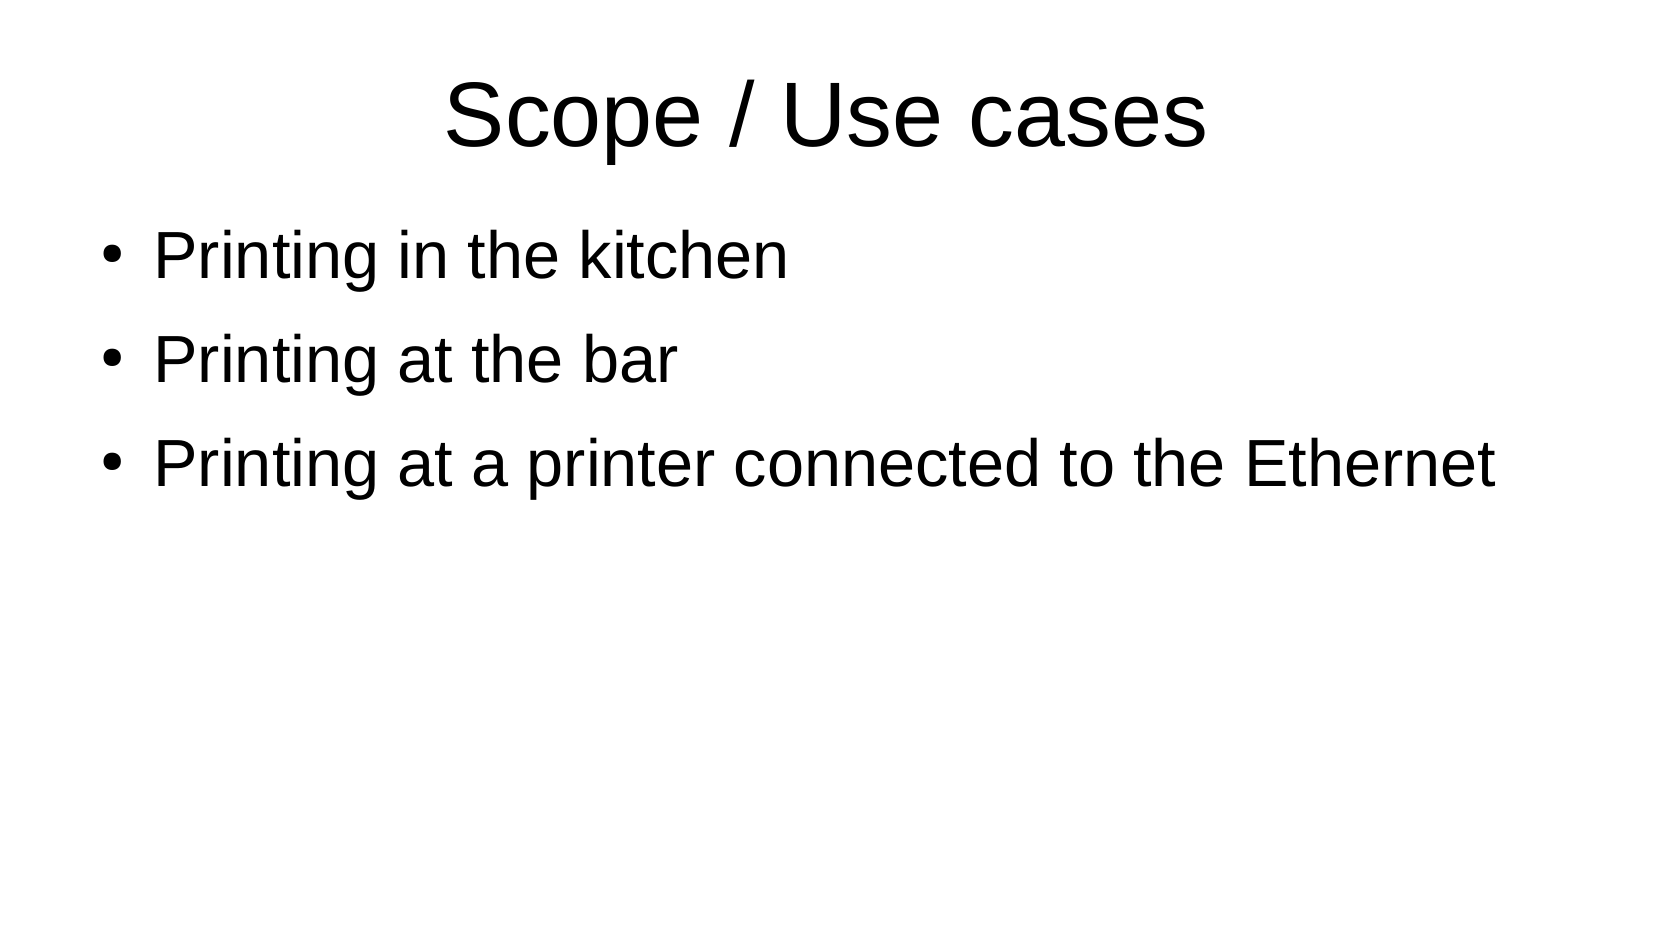

# Scope / Use cases
Printing in the kitchen
Printing at the bar
Printing at a printer connected to the Ethernet